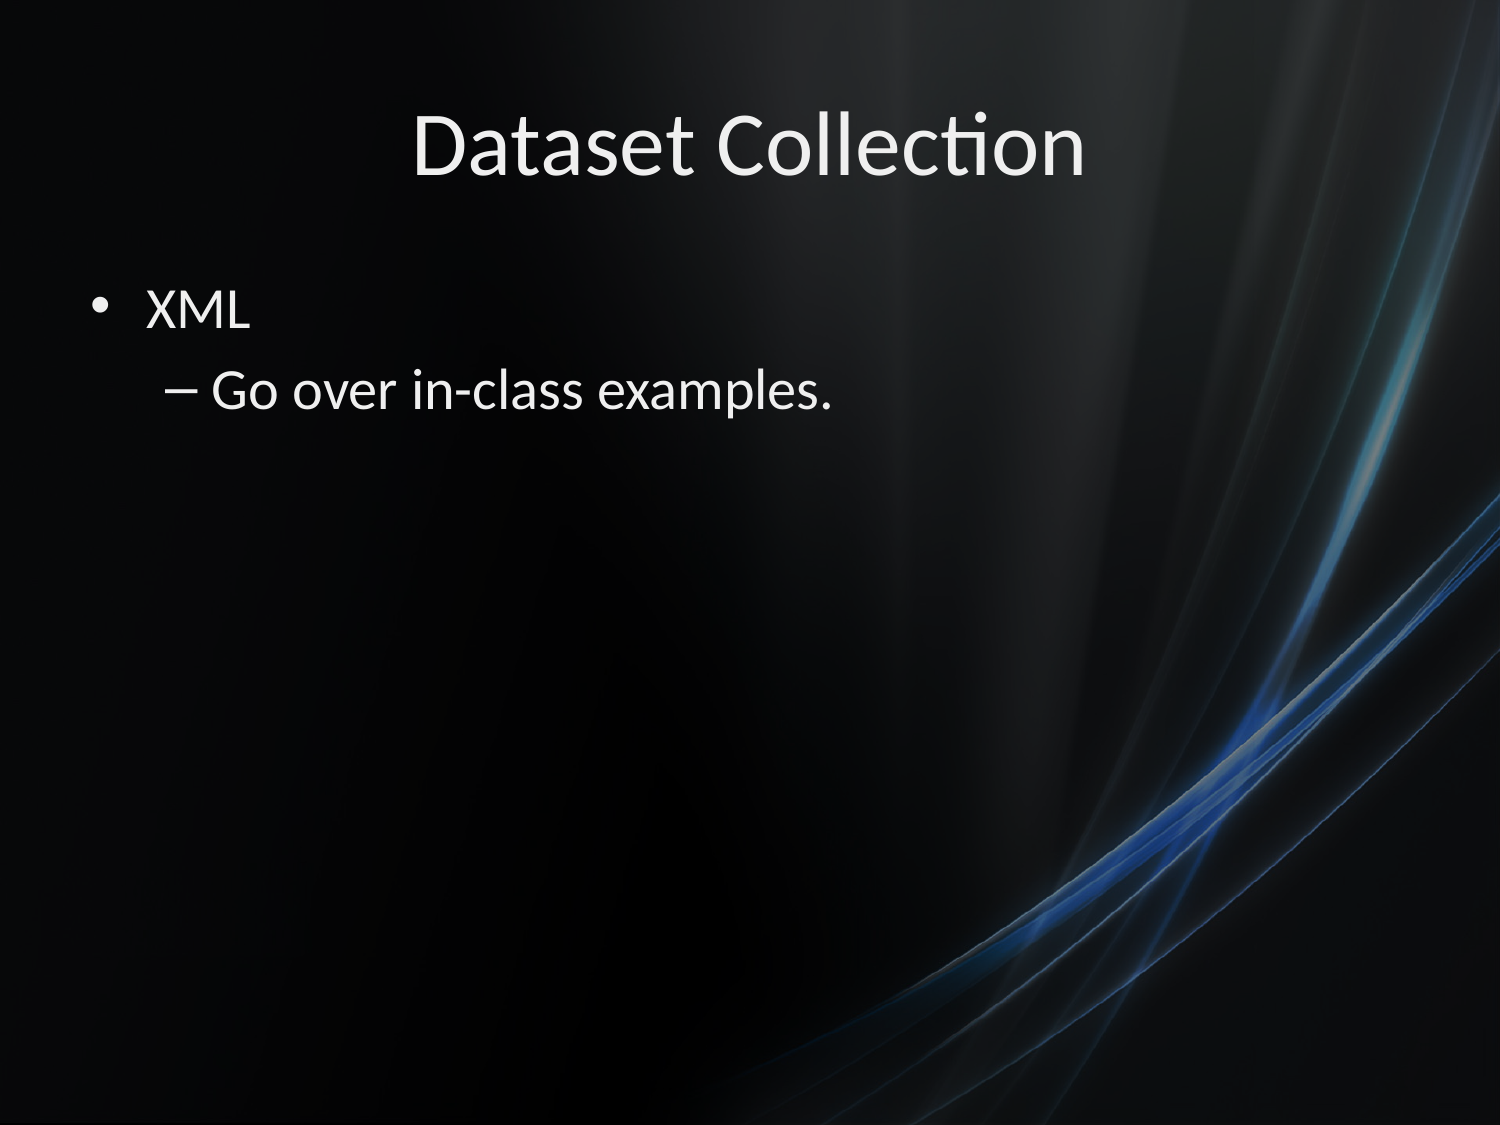

# Dataset Collection
XML
Go over in-class examples.